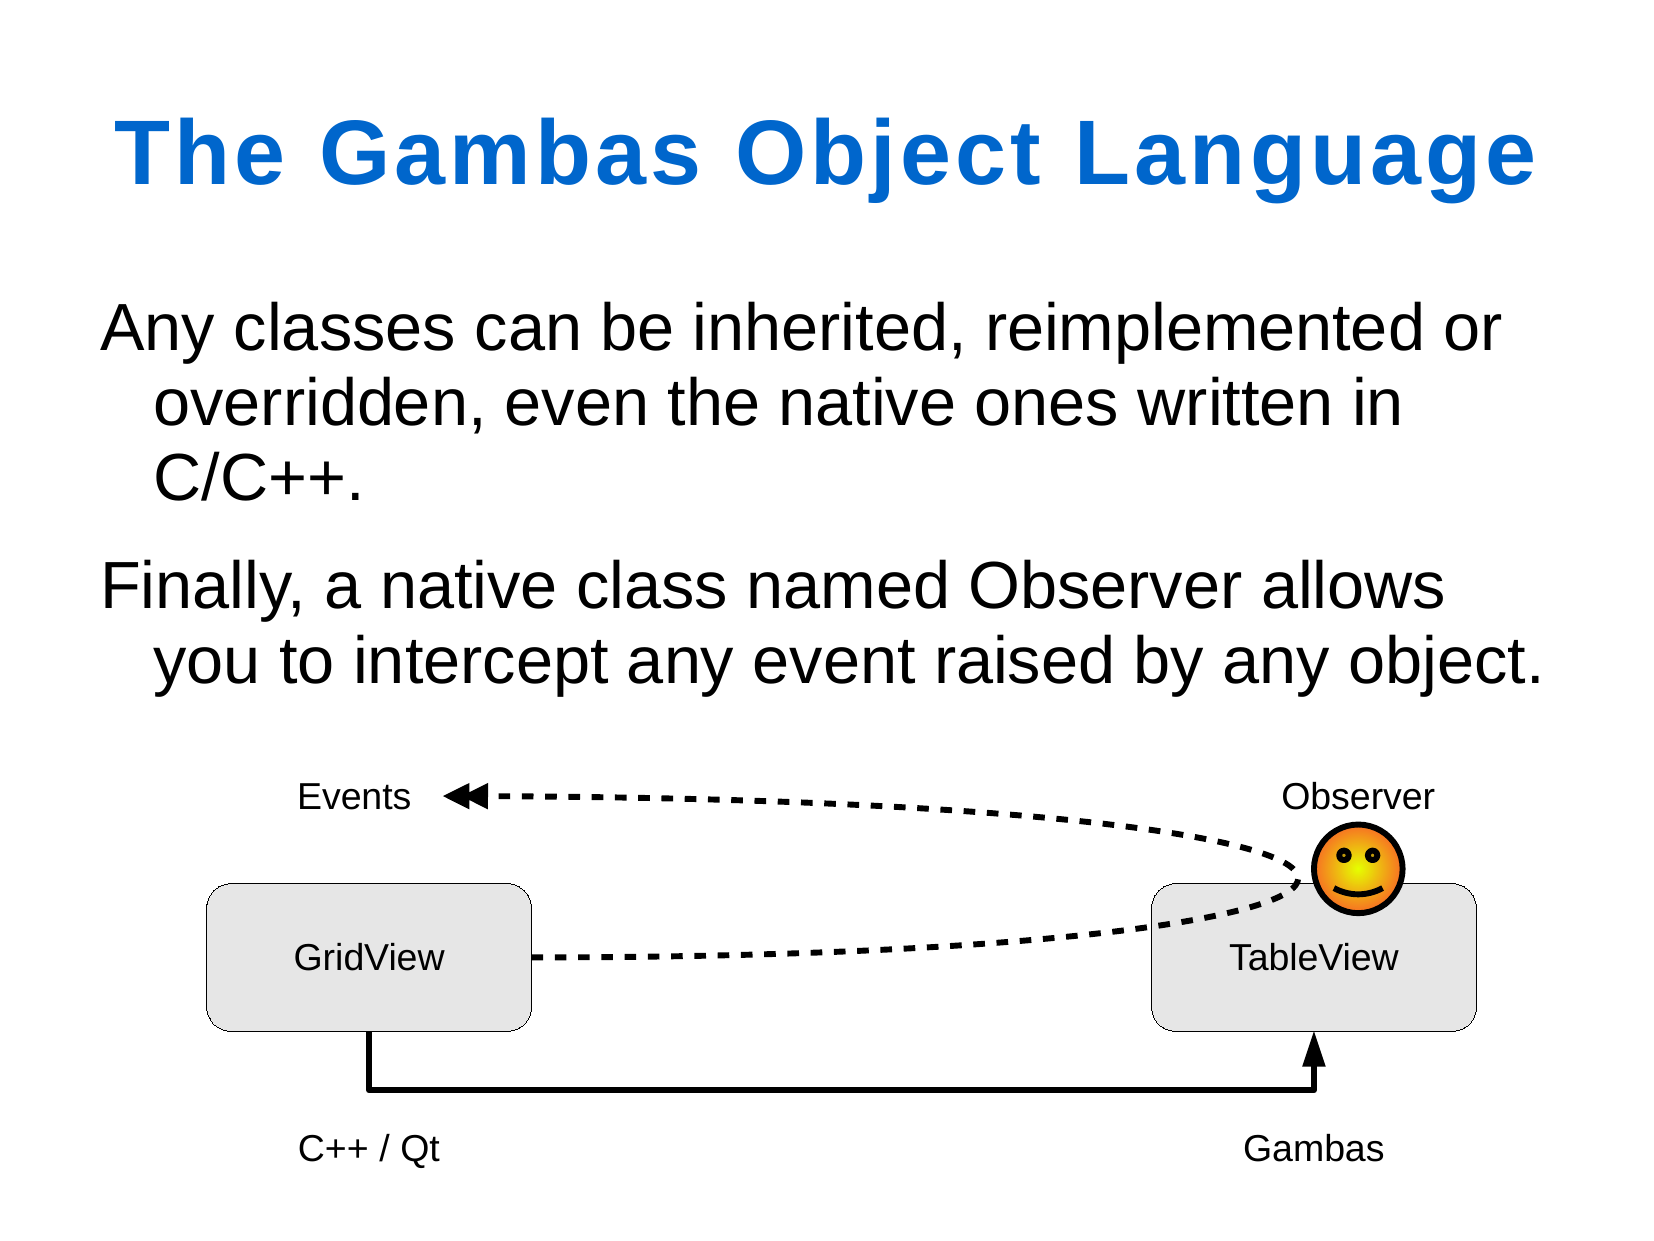

# The Gambas Object Language
Any classes can be inherited, reimplemented or overridden, even the native ones written in C/C++.
Finally, a native class named Observer allows you to intercept any event raised by any object.
Events
Observer
GridView
TableView
C++ / Qt
Gambas